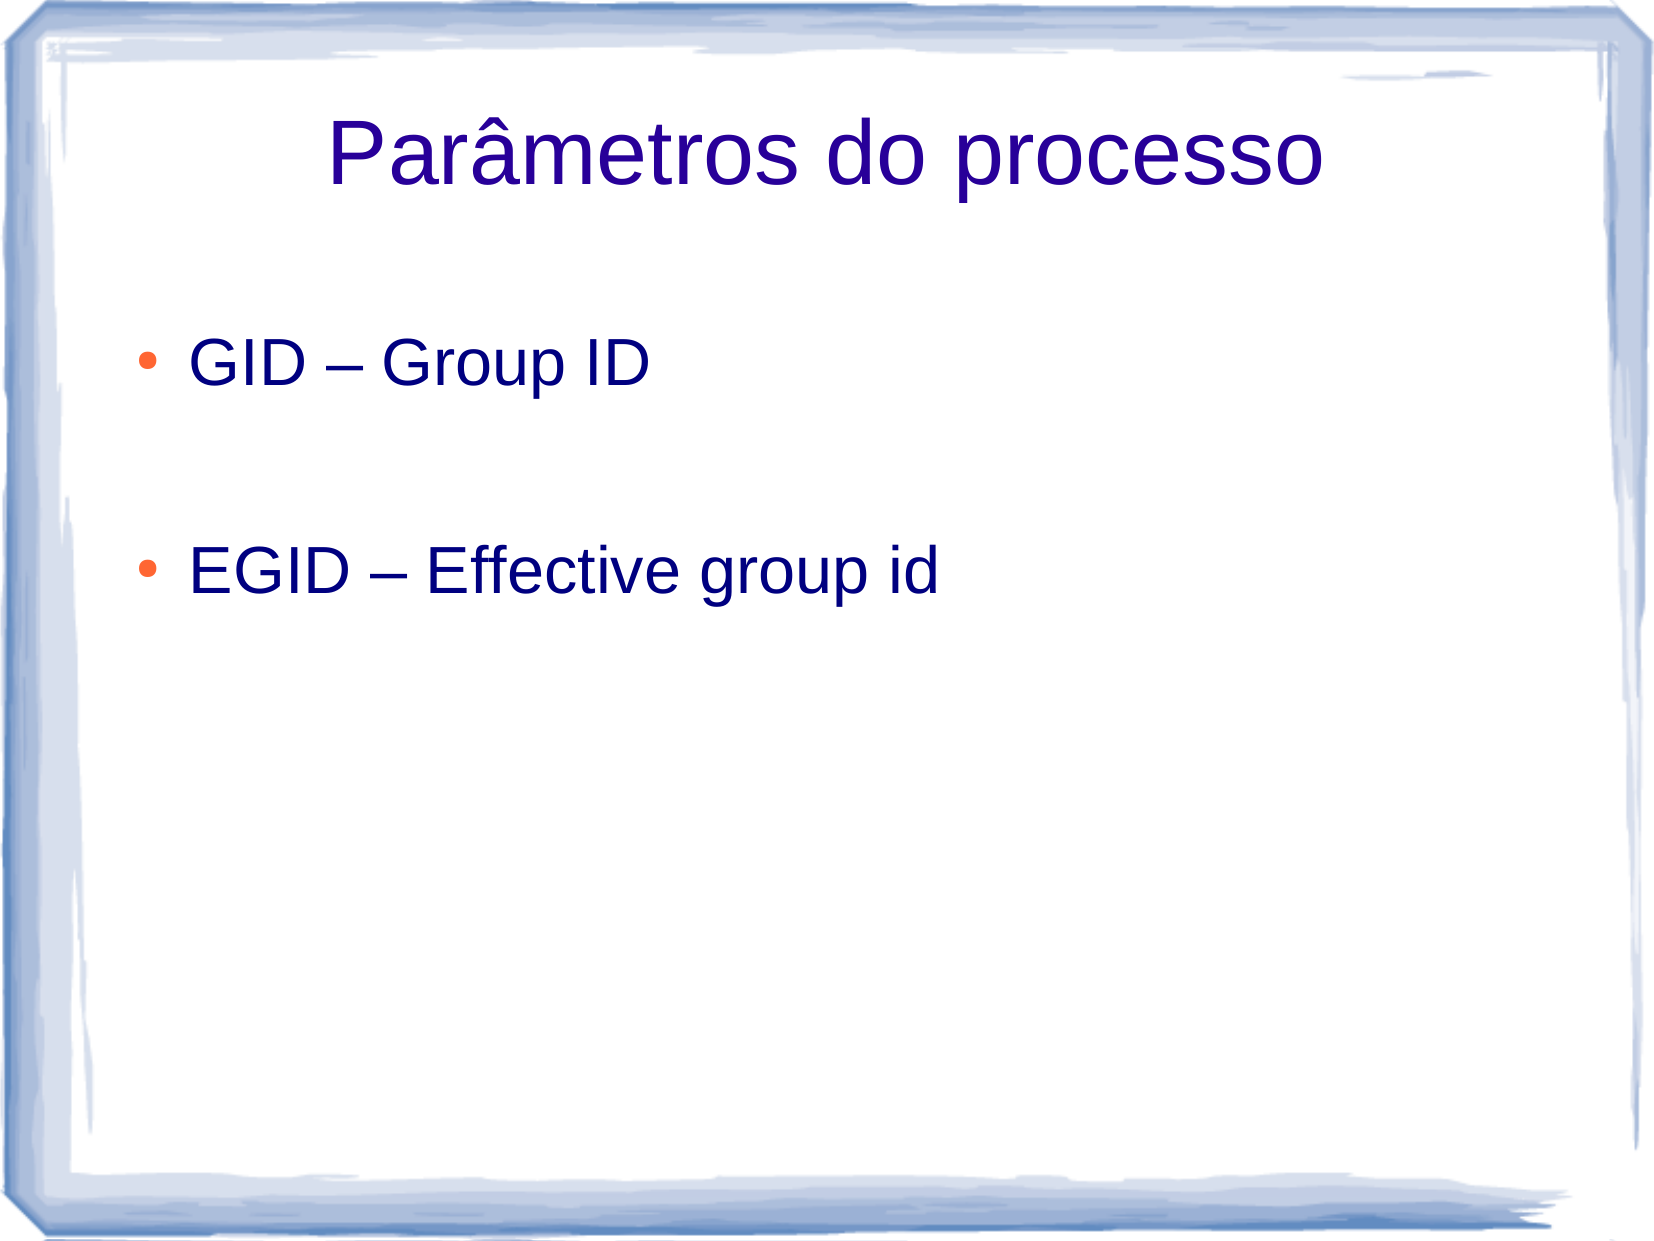

# Parâmetros do processo
GID – Group ID
EGID – Effective group id